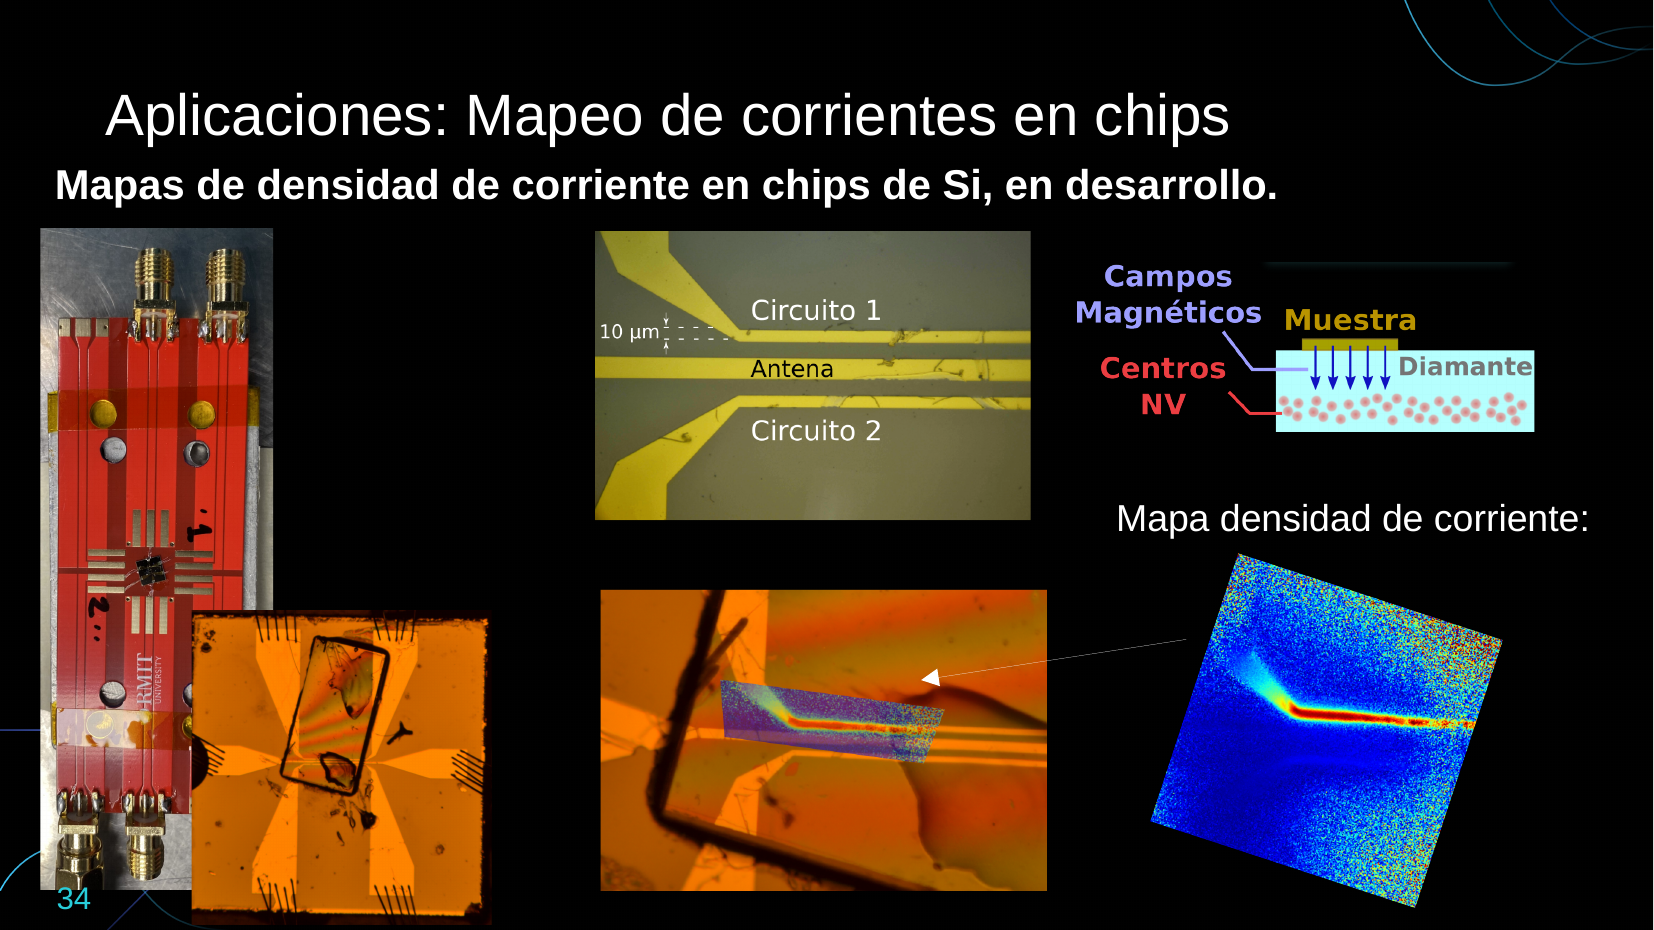

Aplicaciones: Mapeo de corrientes en chips
Mapas de densidad de corriente en chips de Si, en desarrollo.
Mapa densidad de corriente: